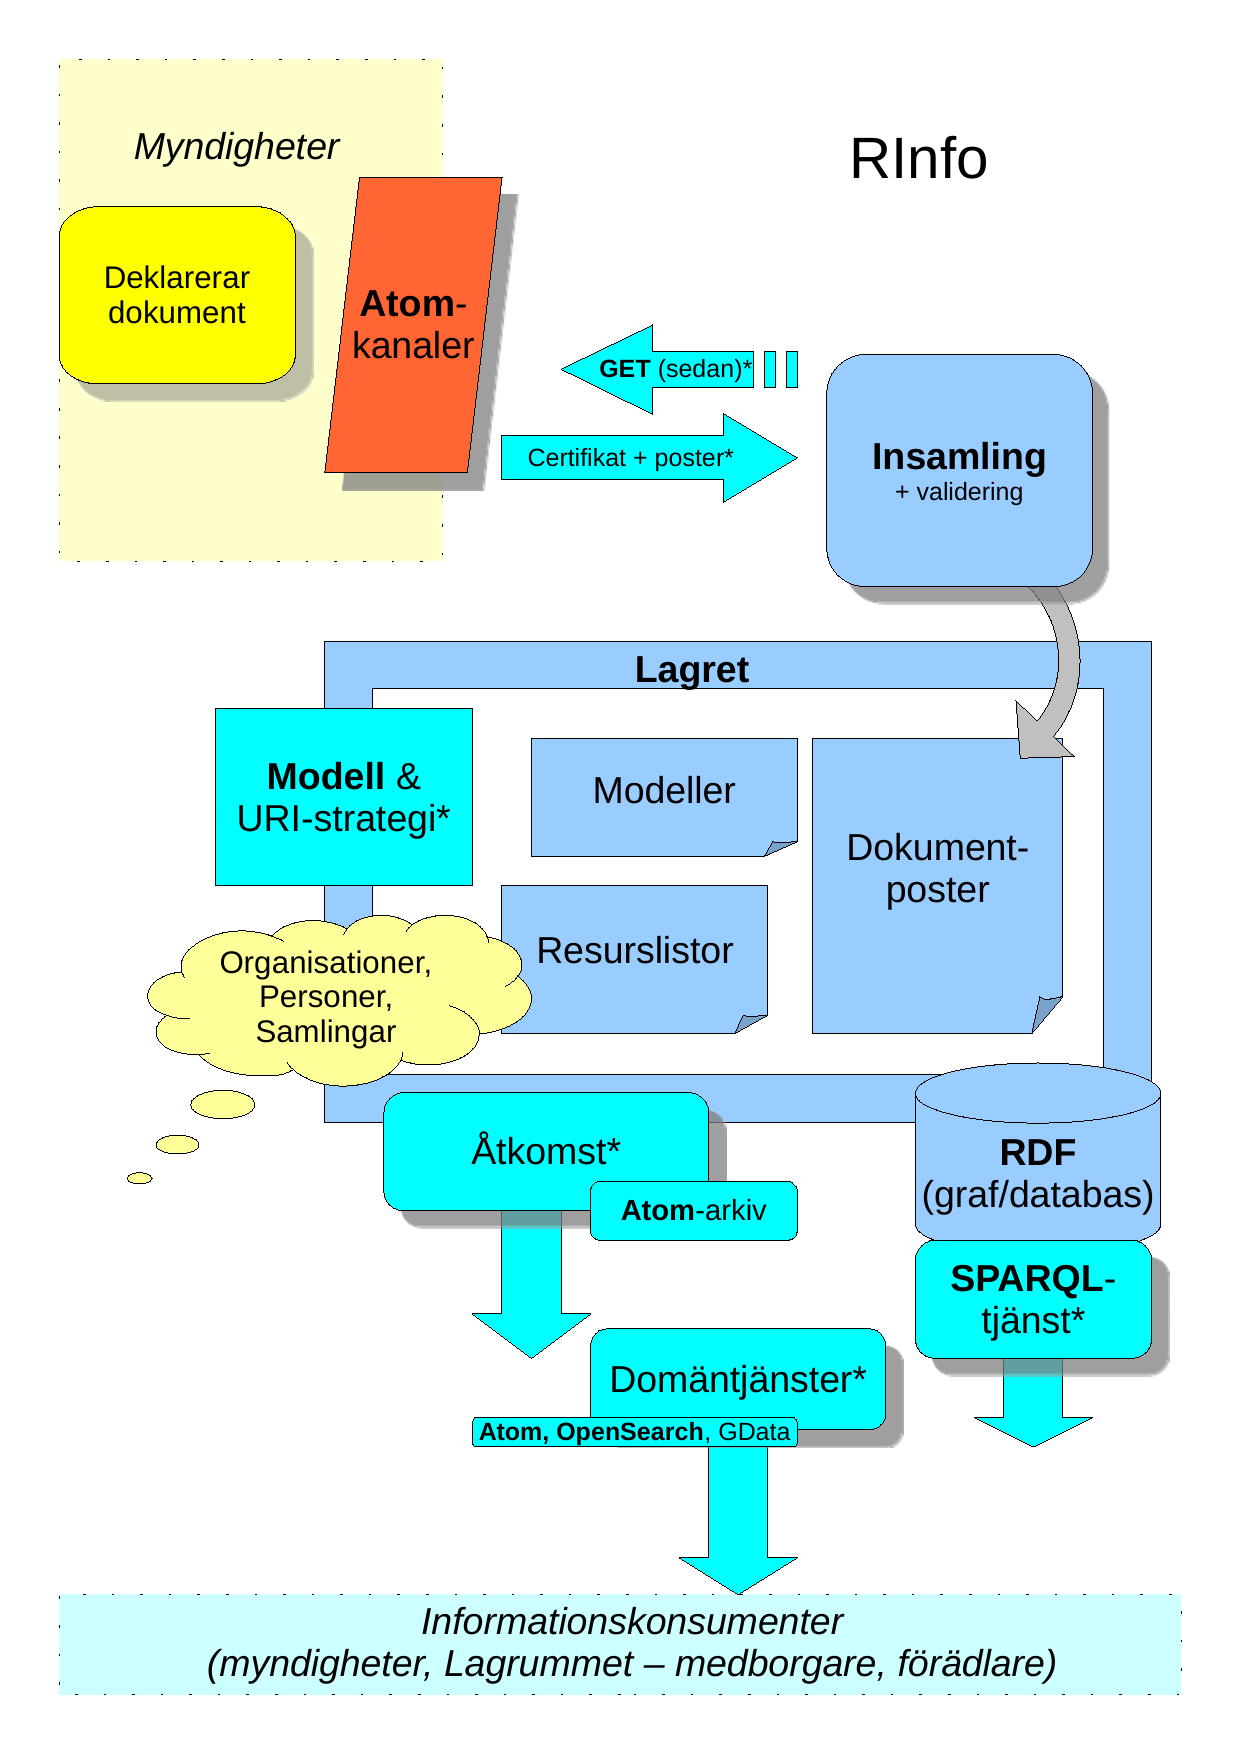

Myndigheter
RInfo
Atom-
kanaler
Deklarerar
dokument
GET (sedan)*
Insamling
+ validering
Certifikat + poster*
Lagret
Modell &
URI-strategi*
Modeller
Dokument-
poster
Resurslistor
Organisationer, Personer, Samlingar
RDF
(graf/databas)
Åtkomst*
Atom-arkiv
SPARQL-
tjänst*
Domäntjänster*
Atom, OpenSearch, GData
Informationskonsumenter
(myndigheter, Lagrummet – medborgare, förädlare)